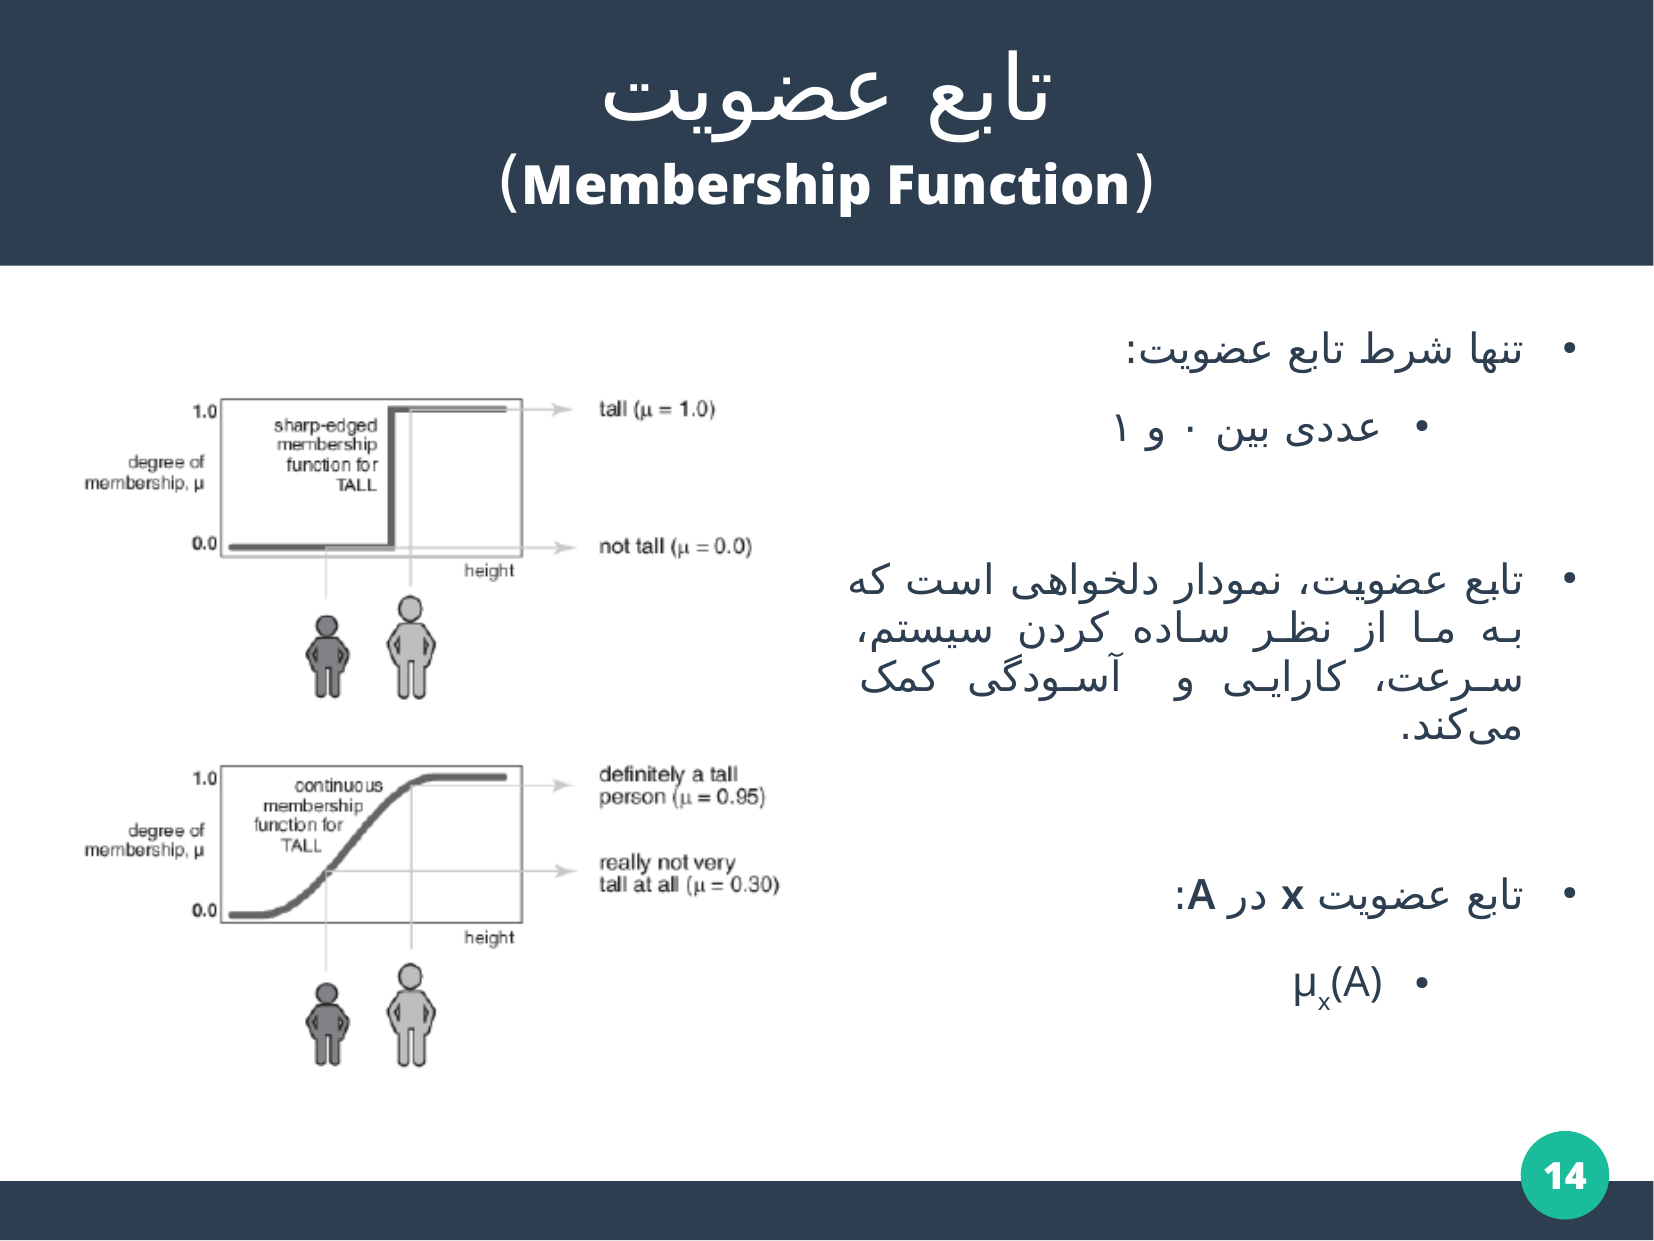

# تابع عضویت (Membership Function)
تنها شرط تابع عضویت:
عددی بین ۰ و ۱
تابع عضویت، نمودار دلخواهی است که به ما از نظر ساده کردن سیستم، سرعت، کارایی و آسودگی کمک می‌کند.
تابع عضویت x در A:
µx(A)
14